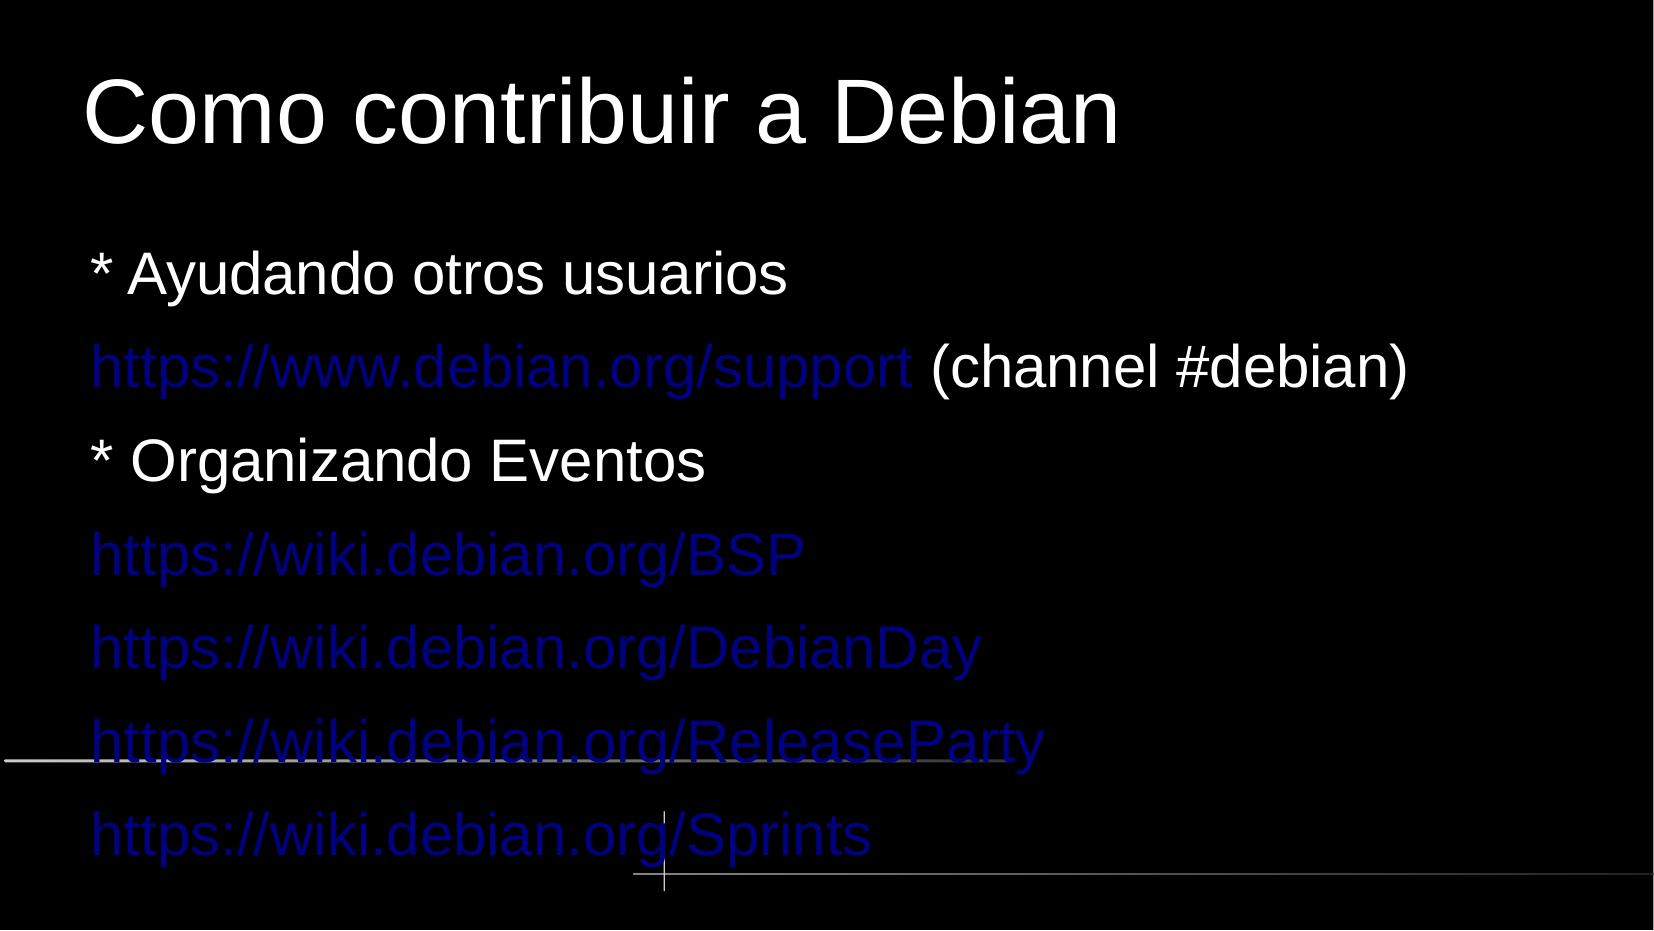

# Como contribuir a Debian
* Ayudando otros usuarios
https://www.debian.org/support (channel #debian)
* Organizando Eventos
https://wiki.debian.org/BSP
https://wiki.debian.org/DebianDay
https://wiki.debian.org/ReleaseParty
https://wiki.debian.org/Sprints